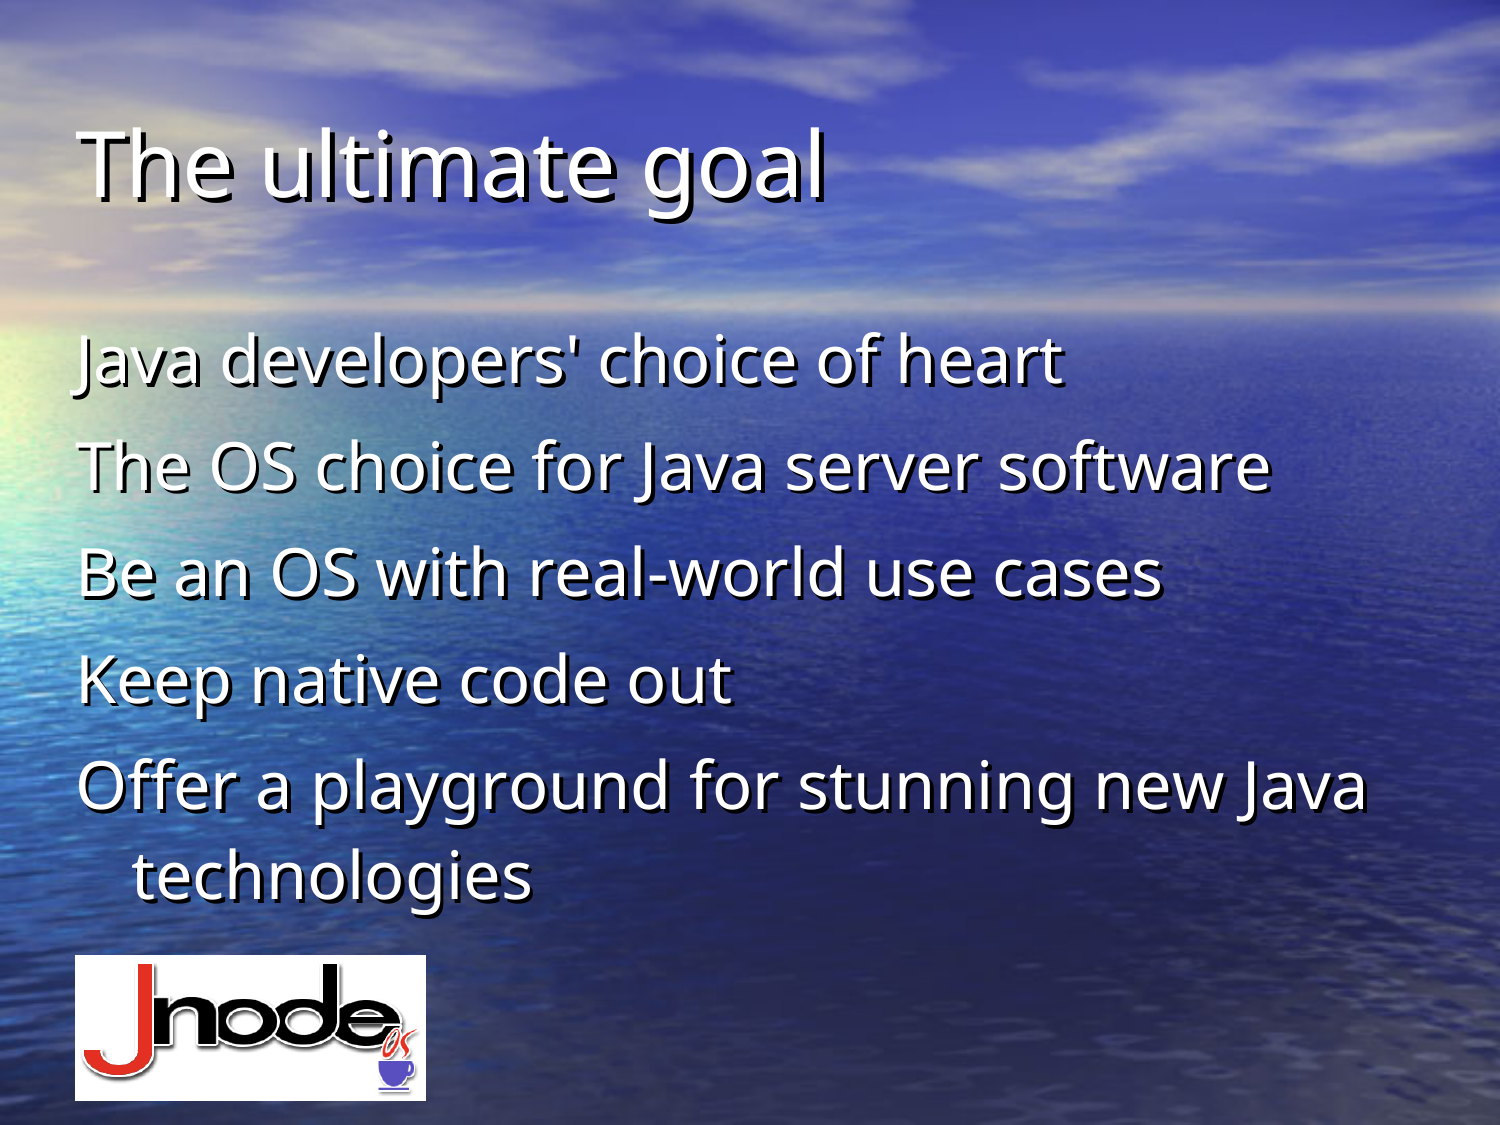

# The ultimate goal
Java developers' choice of heart
The OS choice for Java server software
Be an OS with real-world use cases
Keep native code out
Offer a playground for stunning new Java technologies